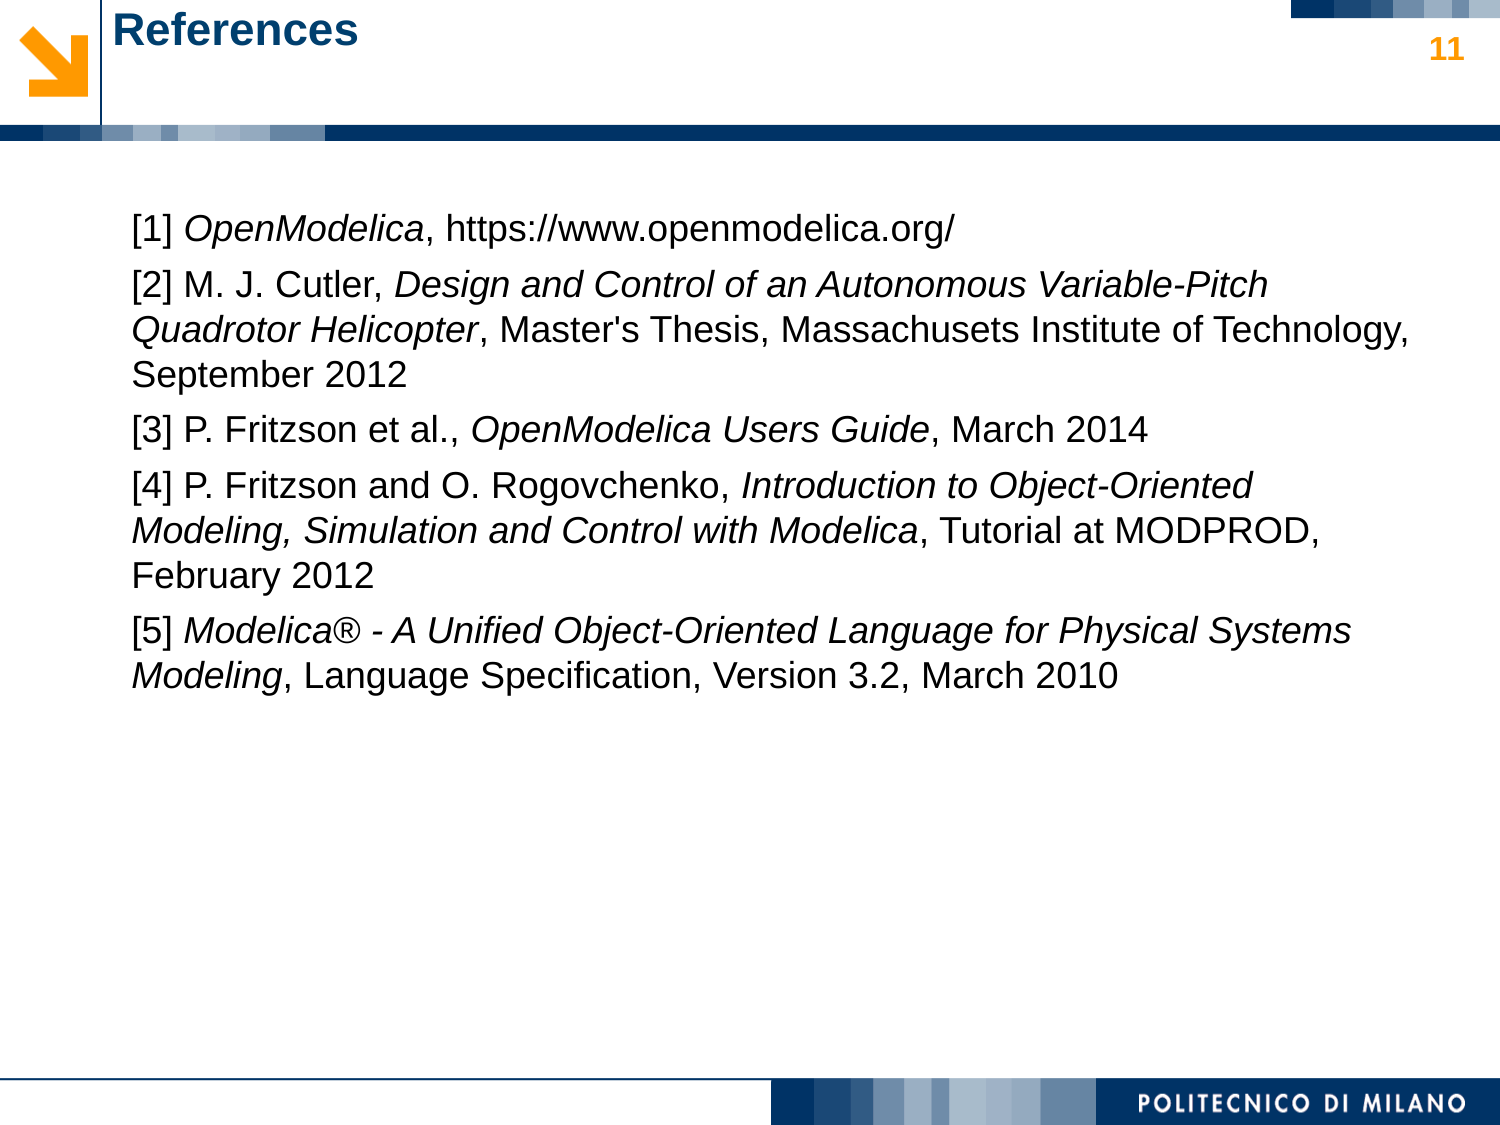

# References
[1] OpenModelica, https://www.openmodelica.org/
[2] M. J. Cutler, Design and Control of an Autonomous Variable-Pitch Quadrotor Helicopter, Master's Thesis, Massachusets Institute of Technology, September 2012
[3] P. Fritzson et al., OpenModelica Users Guide, March 2014
[4] P. Fritzson and O. Rogovchenko, Introduction to Object-Oriented Modeling, Simulation and Control with Modelica, Tutorial at MODPROD, February 2012
[5] Modelica® - A Unified Object-Oriented Language for Physical Systems Modeling, Language Specification, Version 3.2, March 2010